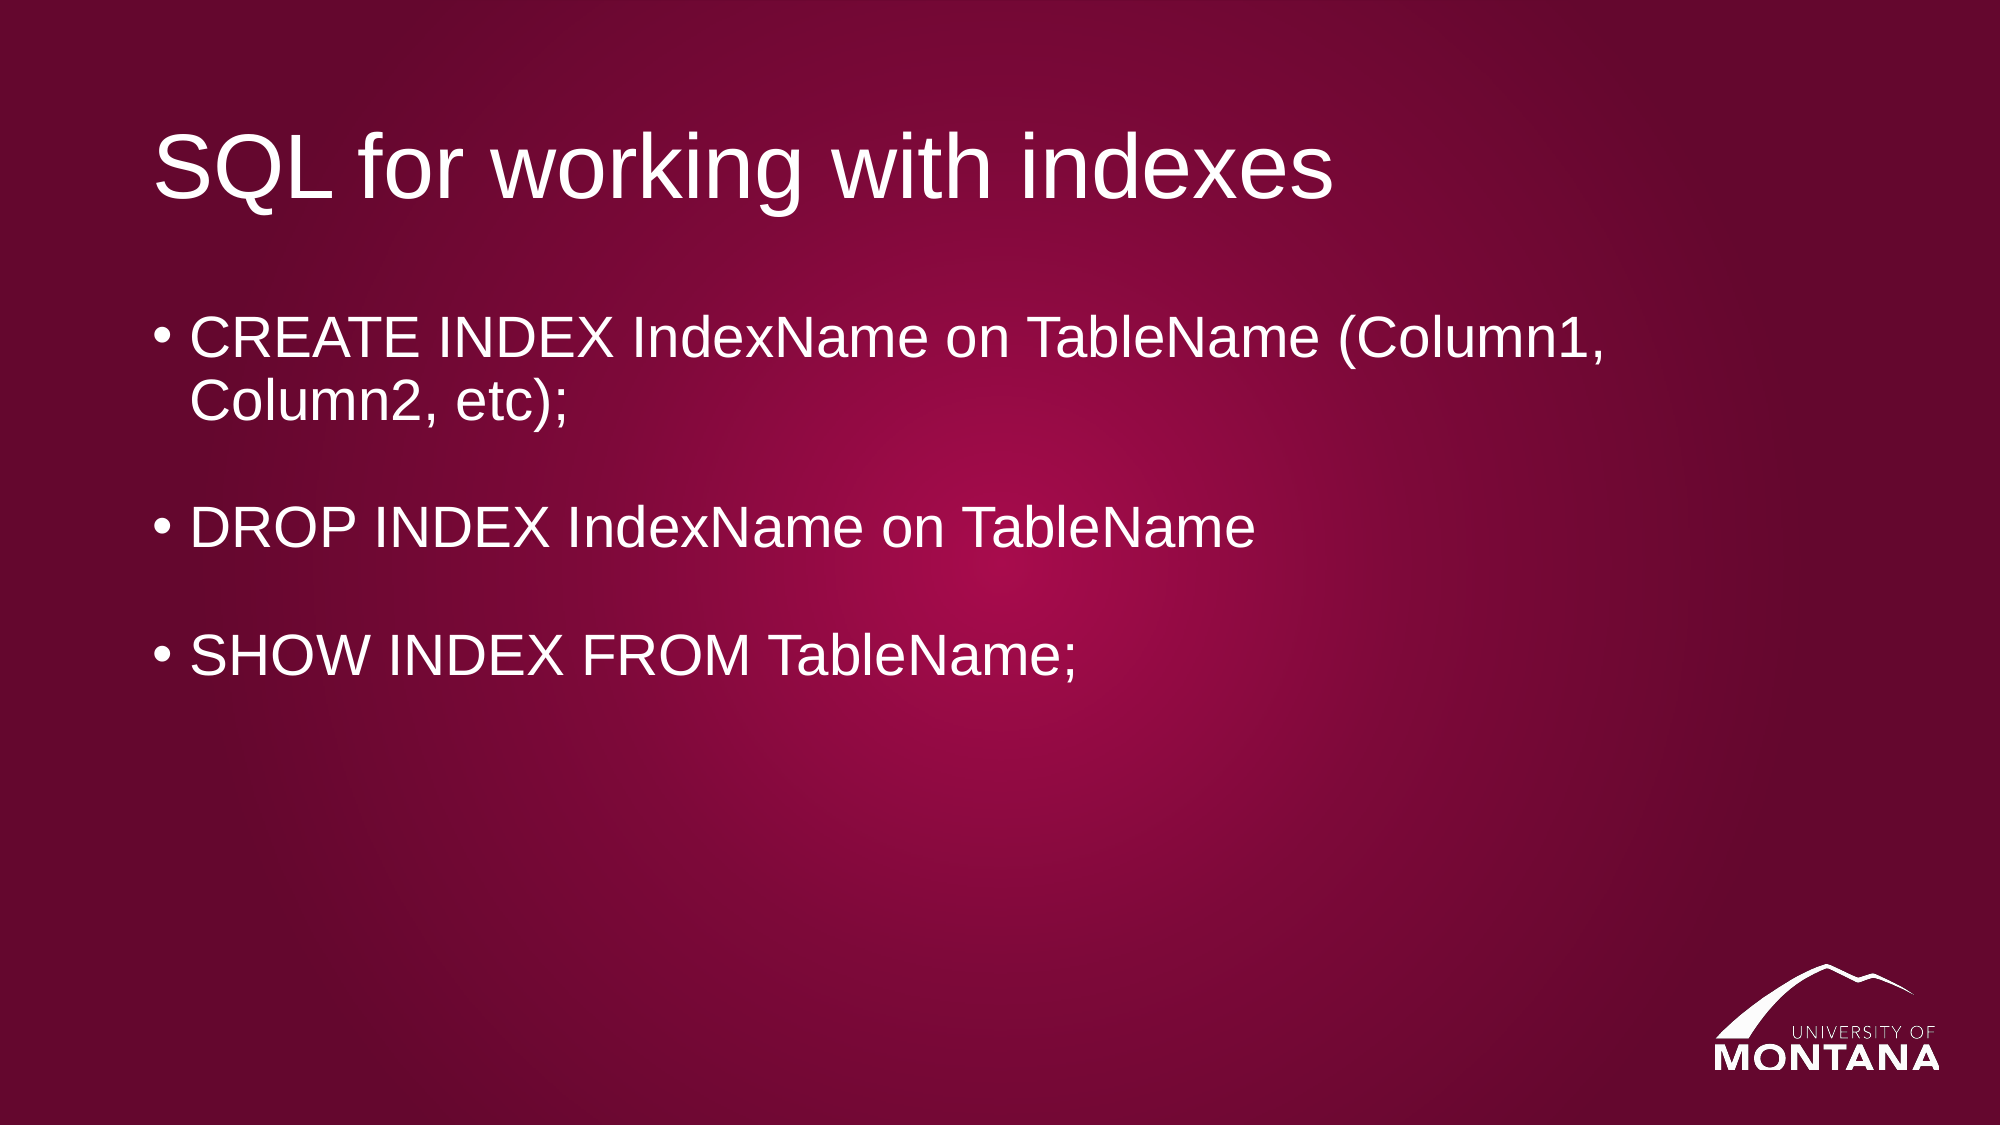

# SQL for working with indexes
CREATE INDEX IndexName on TableName (Column1, Column2, etc);
DROP INDEX IndexName on TableName
SHOW INDEX FROM TableName;